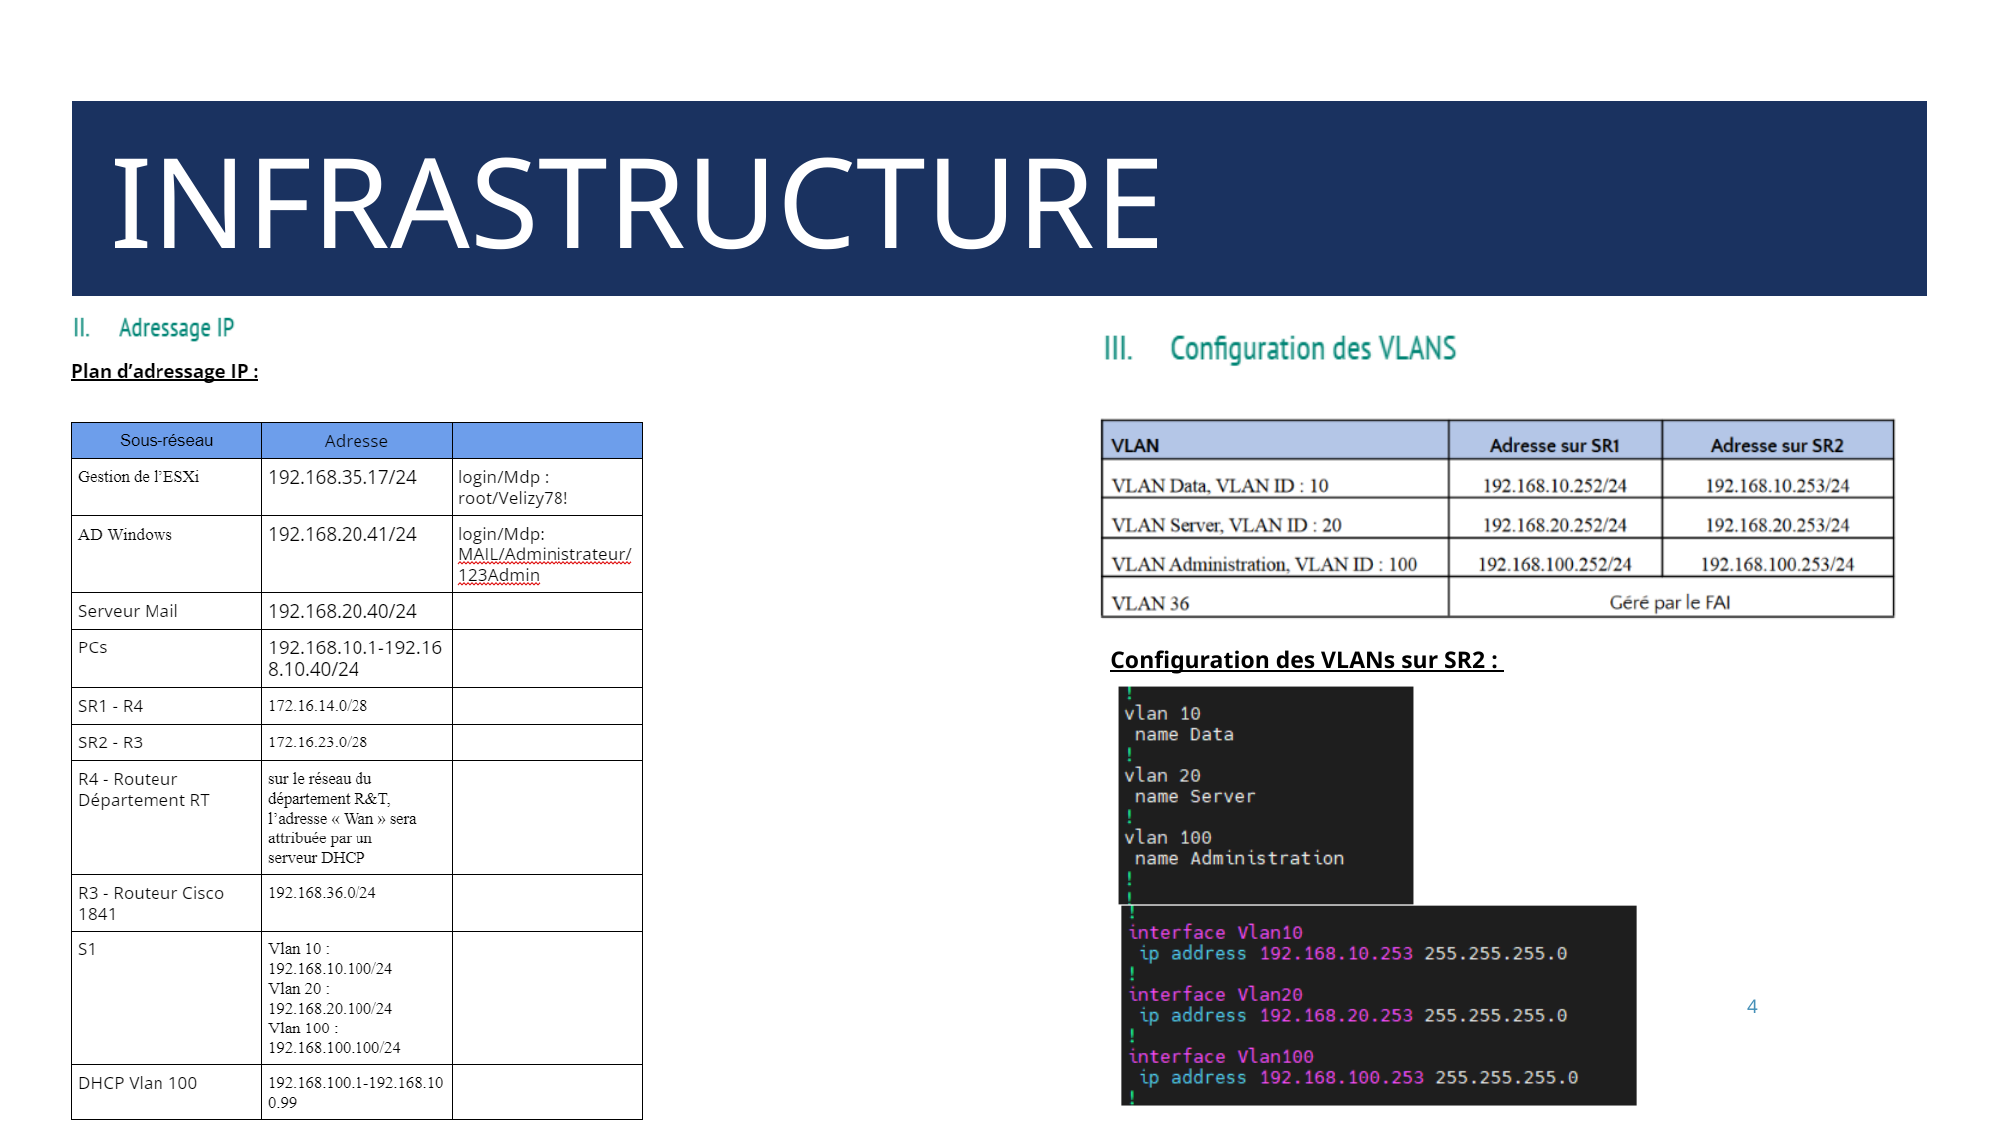

# INFRAstructure
Configuration des VLANs sur SR2 :